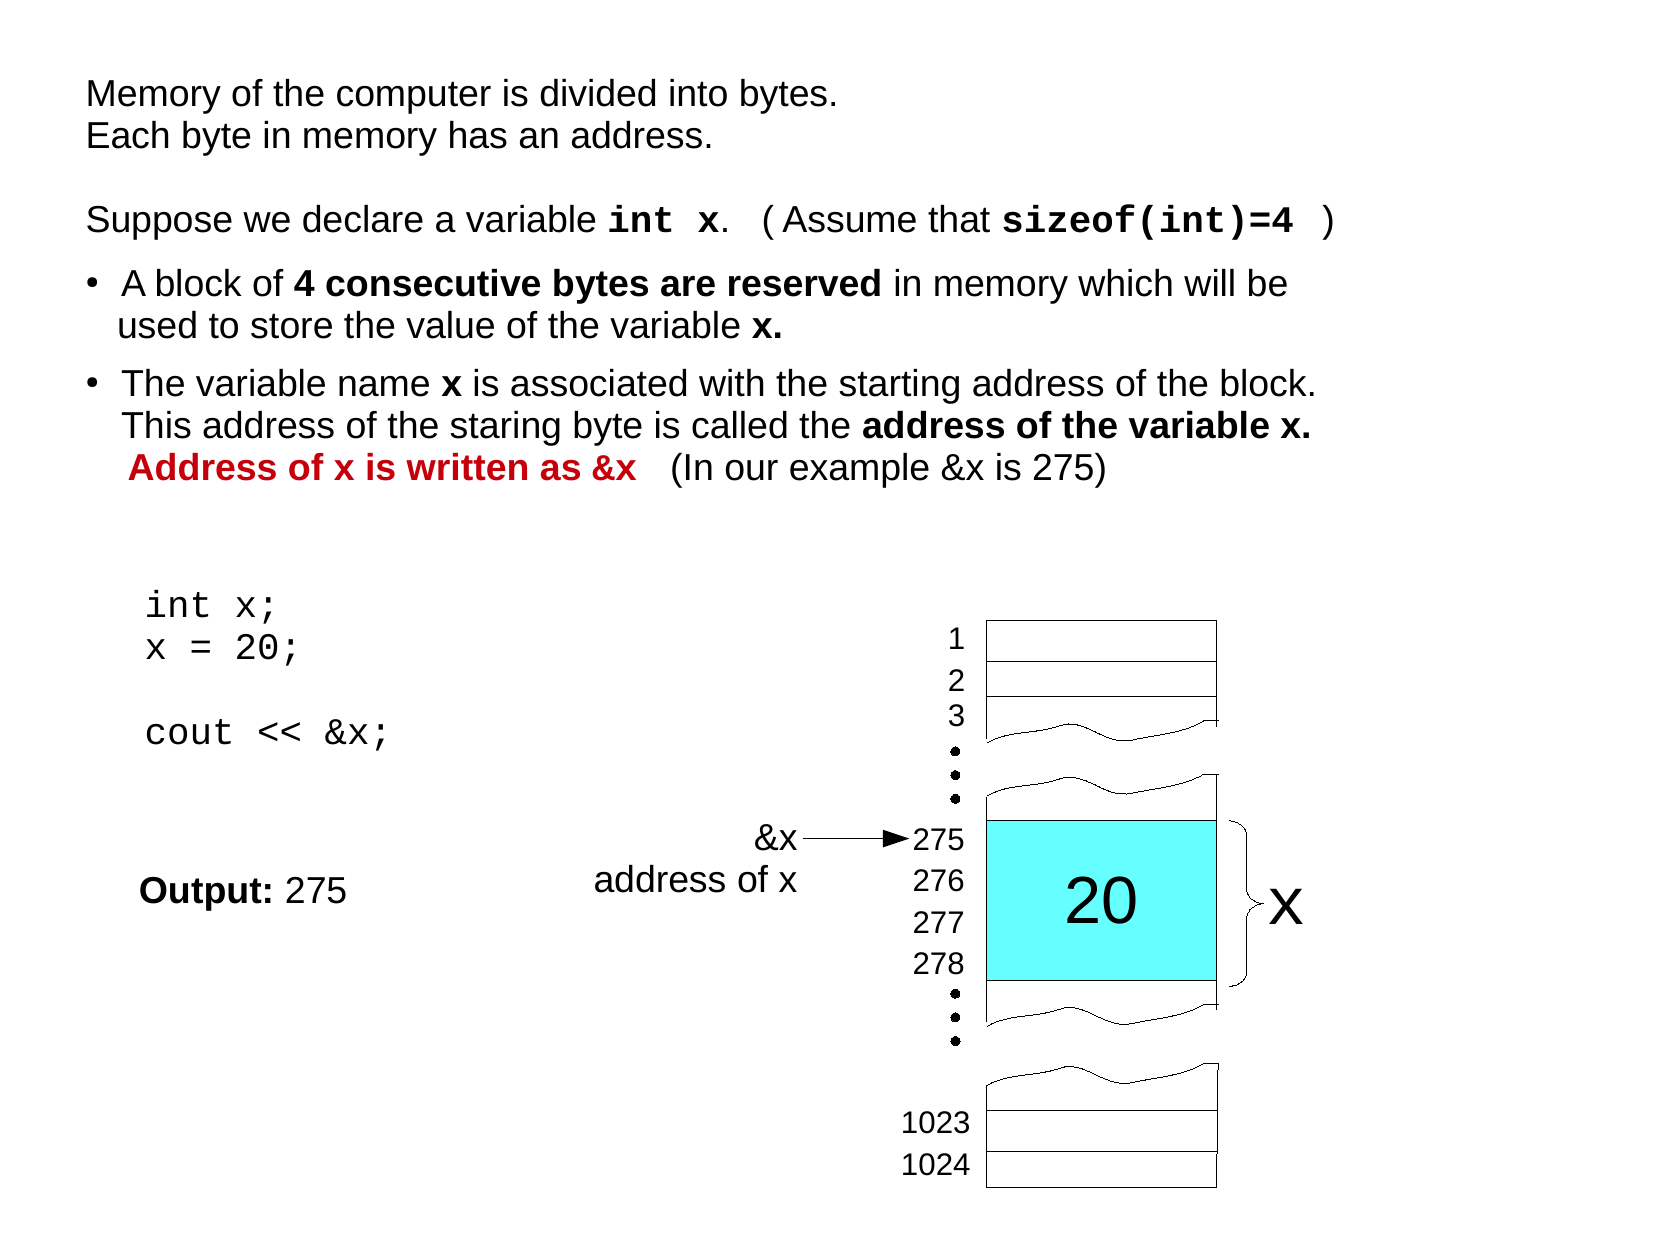

Memory of the computer is divided into bytes.
Each byte in memory has an address.
Suppose we declare a variable int x. ( Assume that sizeof(int)=4 )
A block of 4 consecutive bytes are reserved in memory which will be
 used to store the value of the variable x.
The variable name x is associated with the starting address of the block. This address of the staring byte is called the address of the variable x.
 Address of x is written as &x (In our example &x is 275)
int x;
x = 20;
cout << &x;
1
2
3
&x
address of x
275
20
276
Output: 275
x
277
278
1023
1024